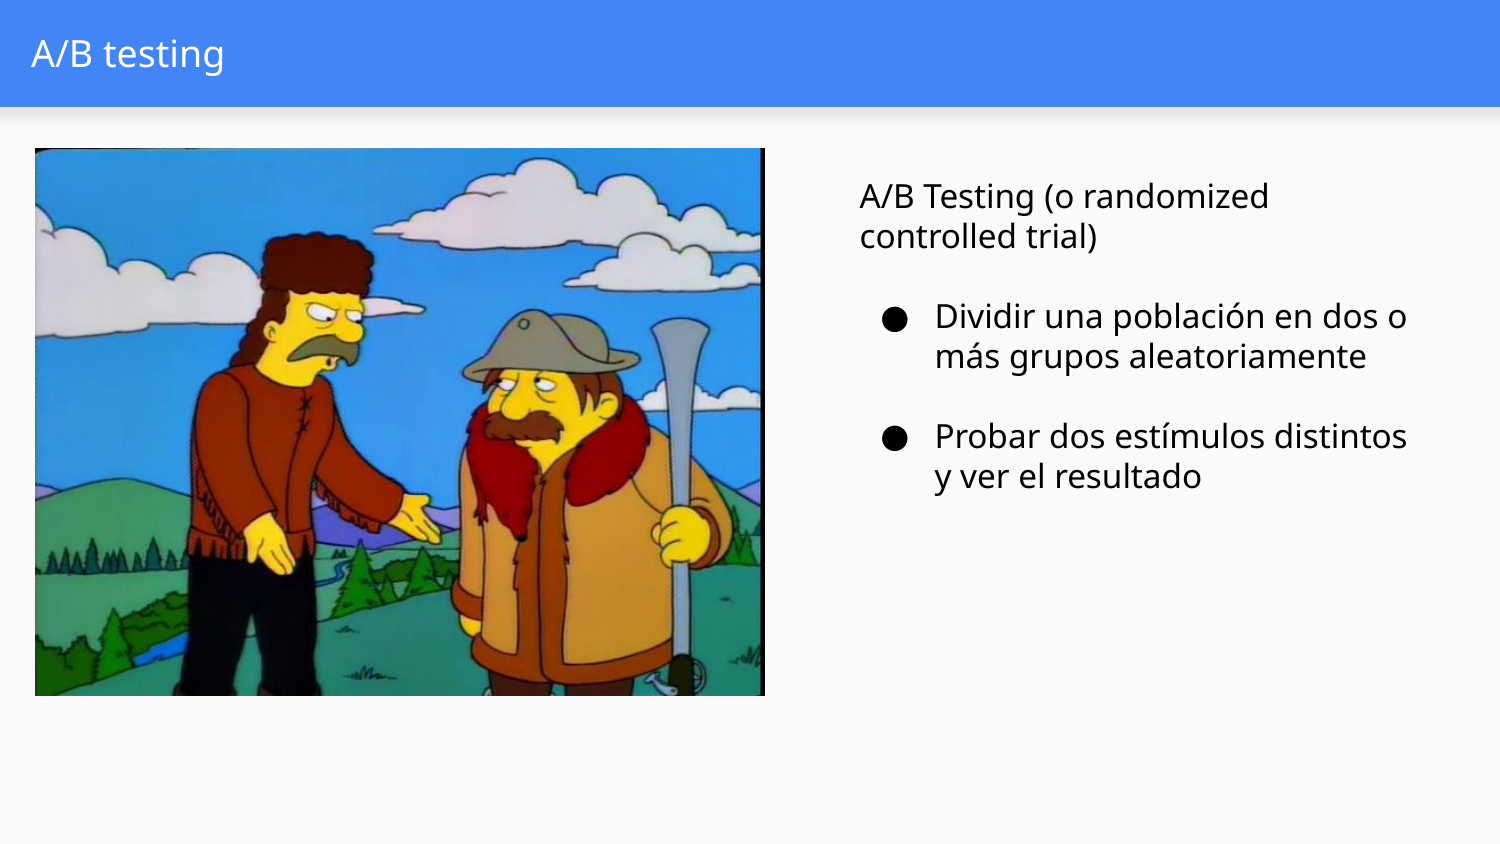

# A/B testing
A/B Testing (o randomized controlled trial)
Dividir una población en dos o más grupos aleatoriamente
Probar dos estímulos distintos y ver el resultado